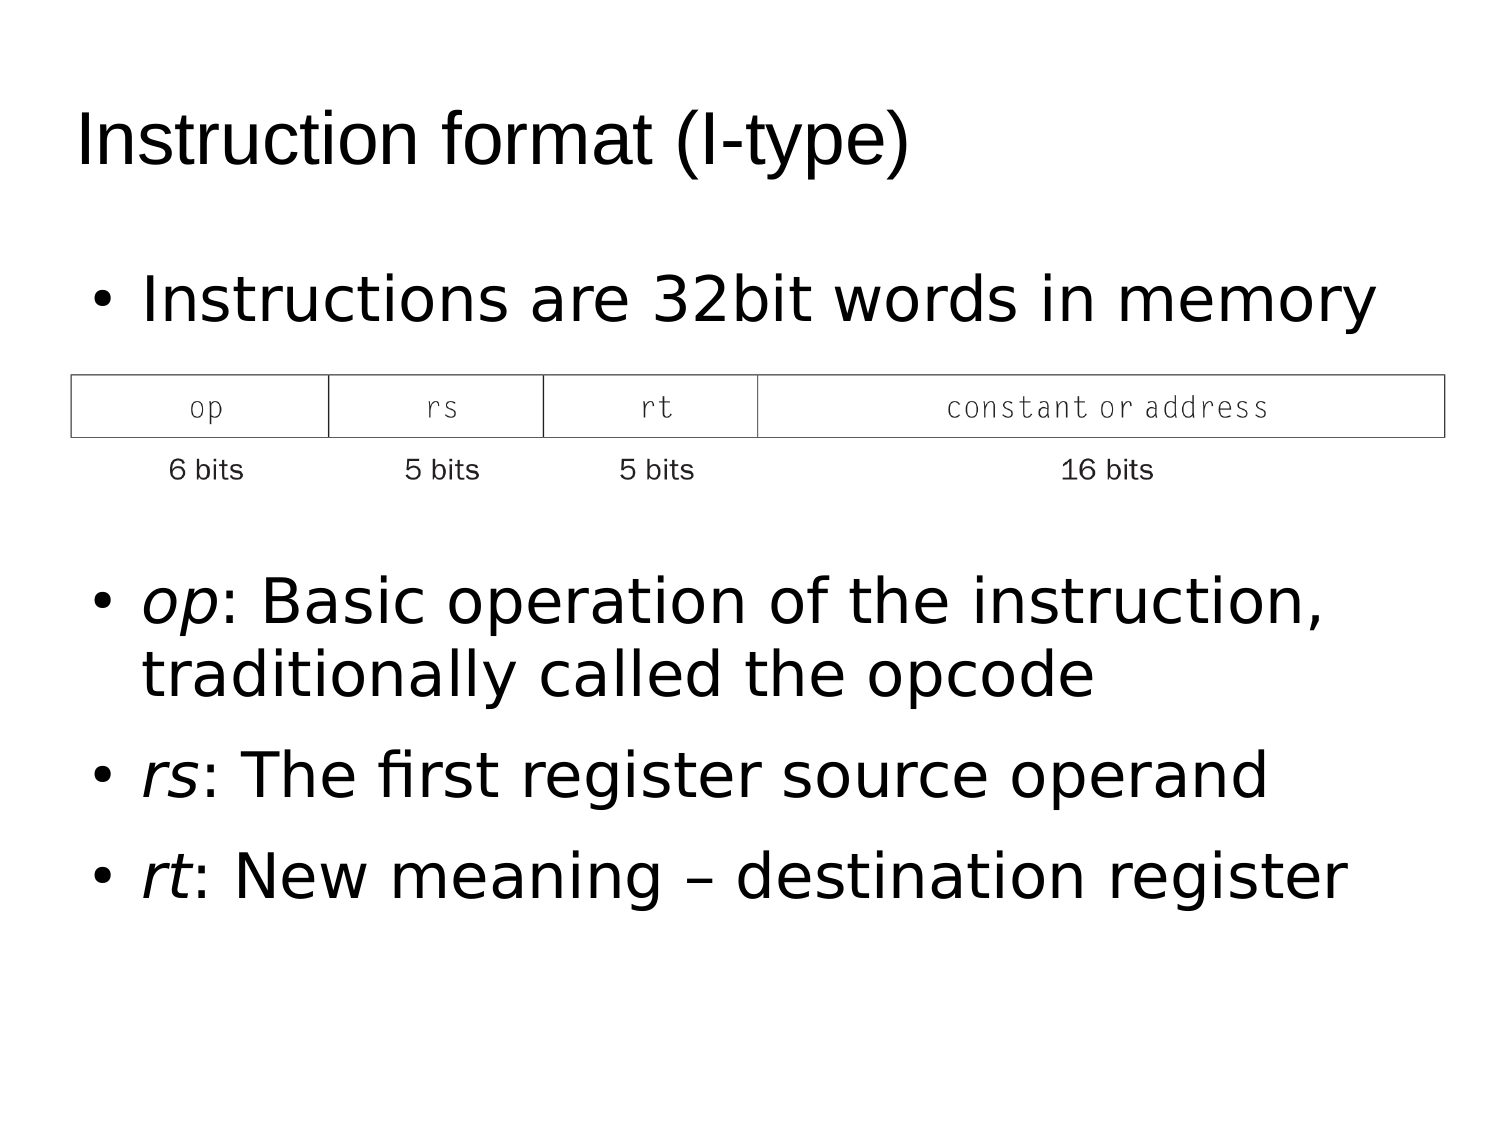

# Instruction format (I-type)
Instructions are 32bit words in memory
op: Basic operation of the instruction, traditionally called the opcode
rs: The first register source operand
rt: New meaning – destination register